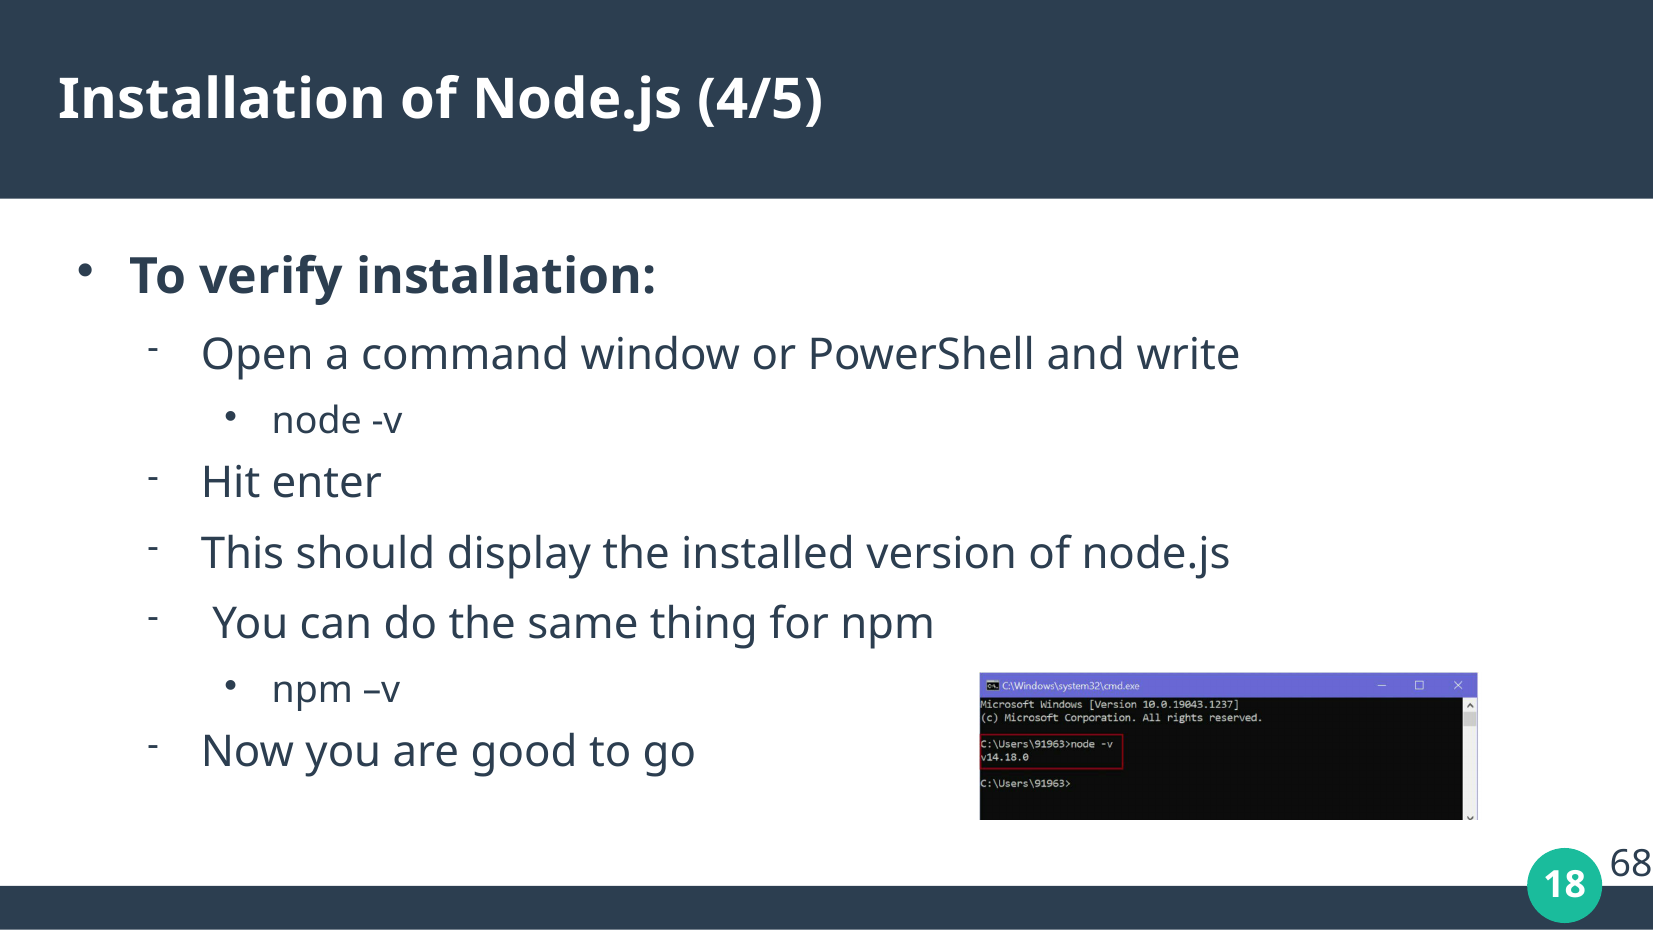

# Installation of Node.js (4/5)
To verify installation:
Open a command window or PowerShell and write
node -v
Hit enter
This should display the installed version of node.js
 You can do the same thing for npm
npm –v
Now you are good to go
68